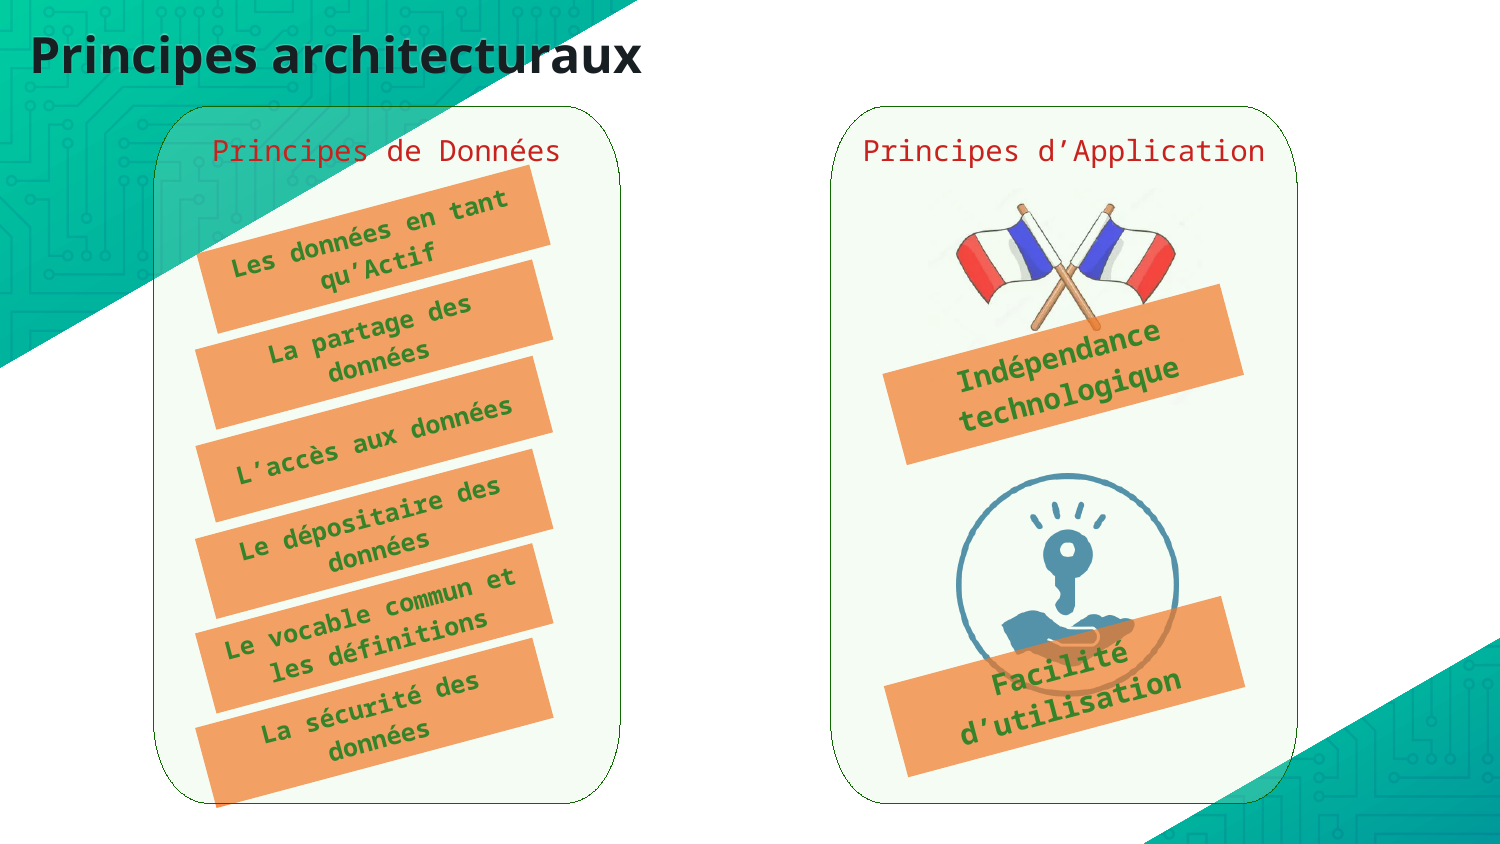

# Principes architecturaux
Principes de Données
Les données en tant qu’Actif
La partage des données
L’accès aux données
Le dépositaire des données
Le vocable commun et les définitions
La sécurité des données
Principes d’Application
Indépendance technologique
Facilité d’utilisation